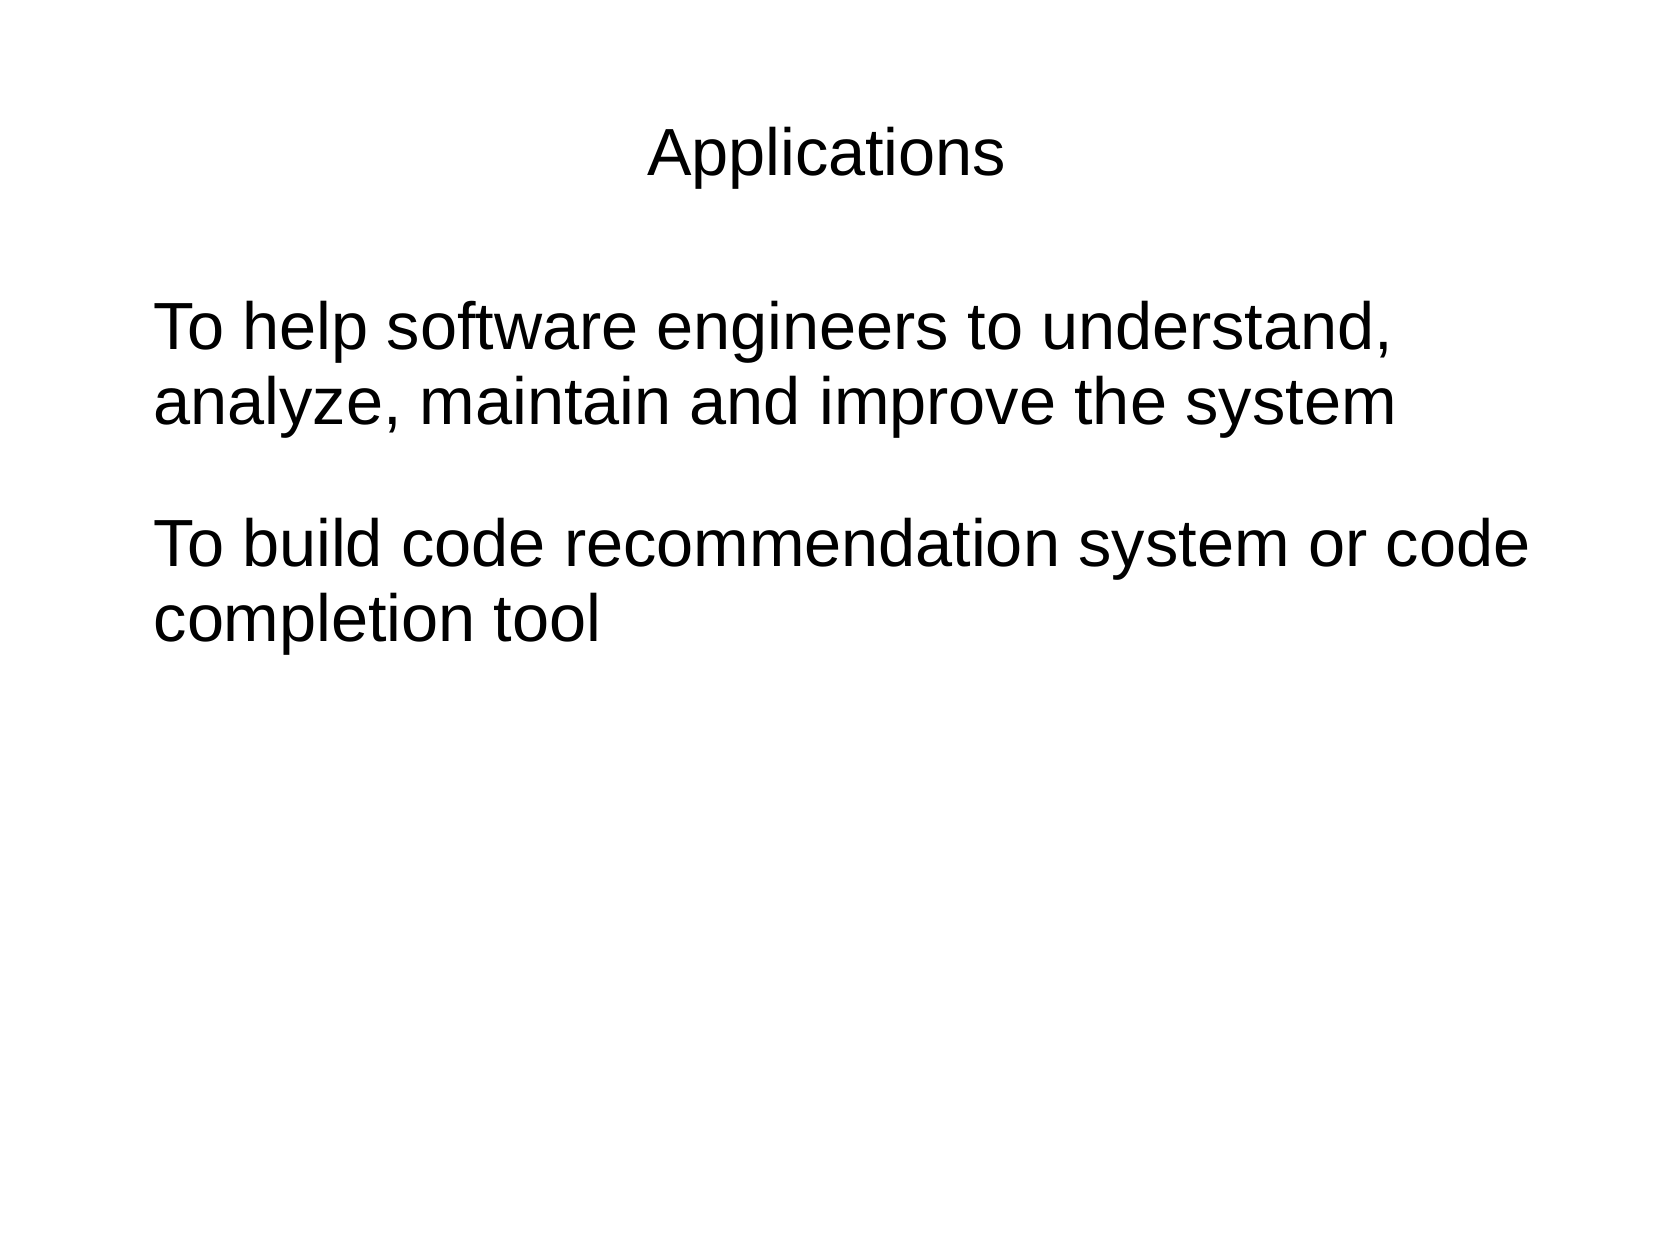

# Applications
To help software engineers to understand, analyze, maintain and improve the system
To build code recommendation system or code completion tool
7